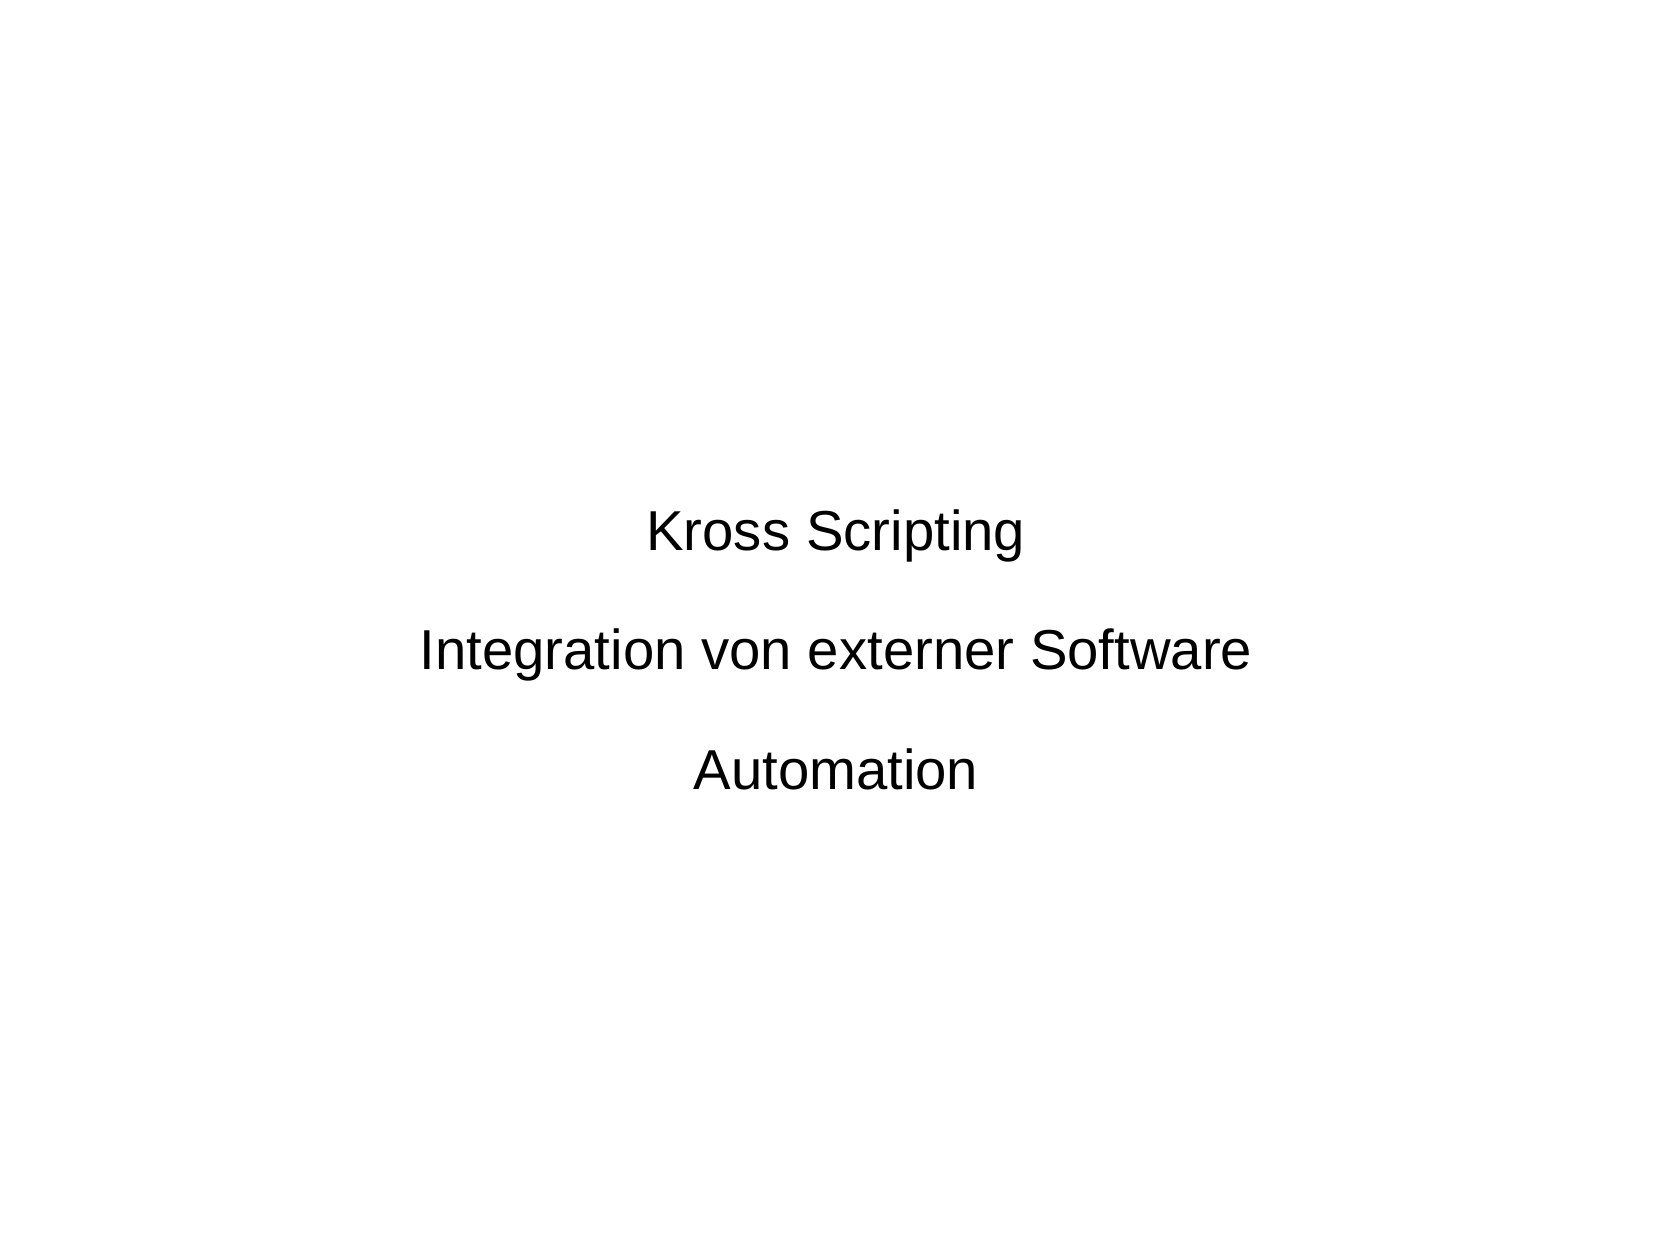

# Kross Scripting
Integration von externer Software
Automation